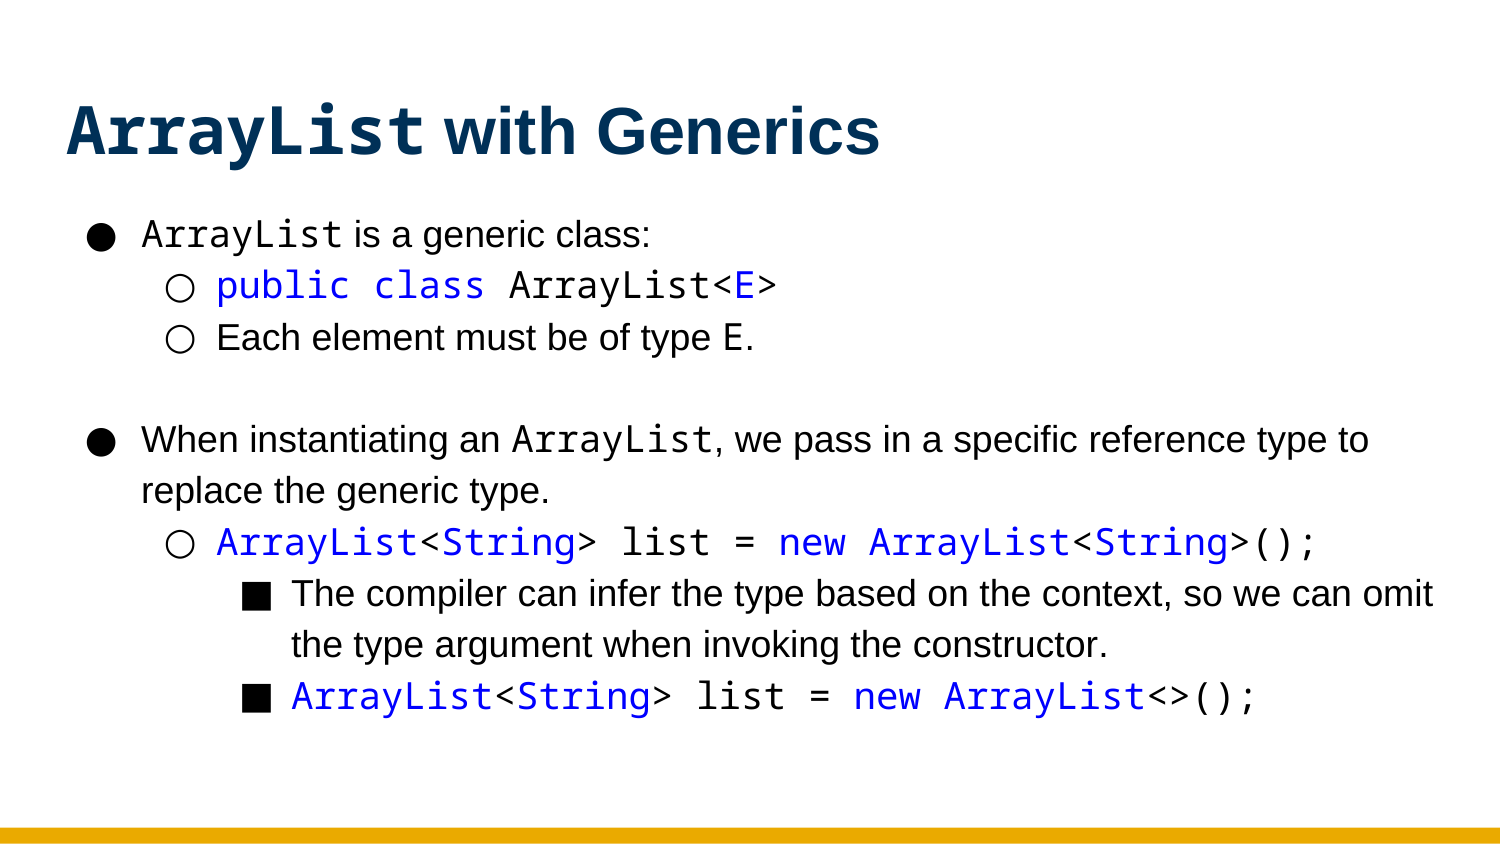

# ArrayList with Generics
ArrayList is a generic class:
public class ArrayList<E>
Each element must be of type E.
When instantiating an ArrayList, we pass in a specific reference type to replace the generic type.
ArrayList<String> list = new ArrayList<String>();
The compiler can infer the type based on the context, so we can omit the type argument when invoking the constructor.
ArrayList<String> list = new ArrayList<>();